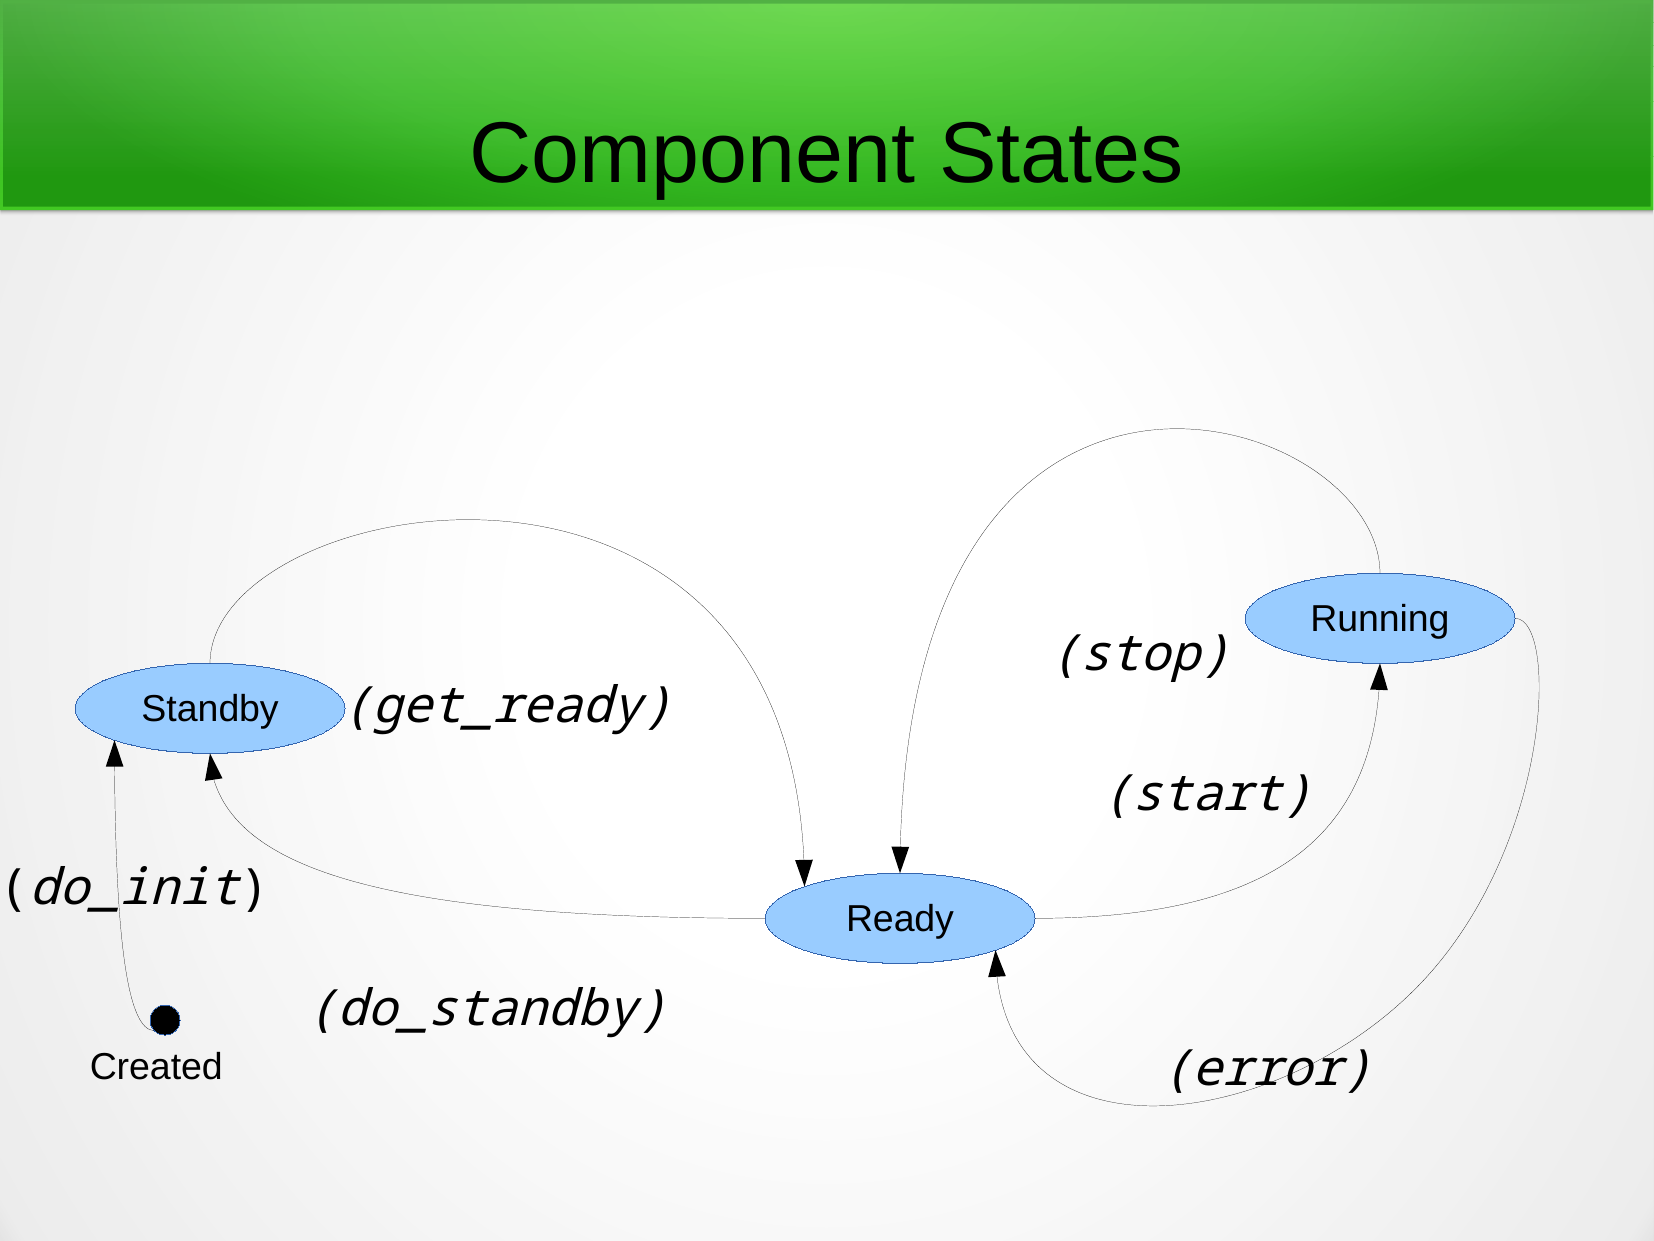

# Component States
Running
Standby
Ready
Created